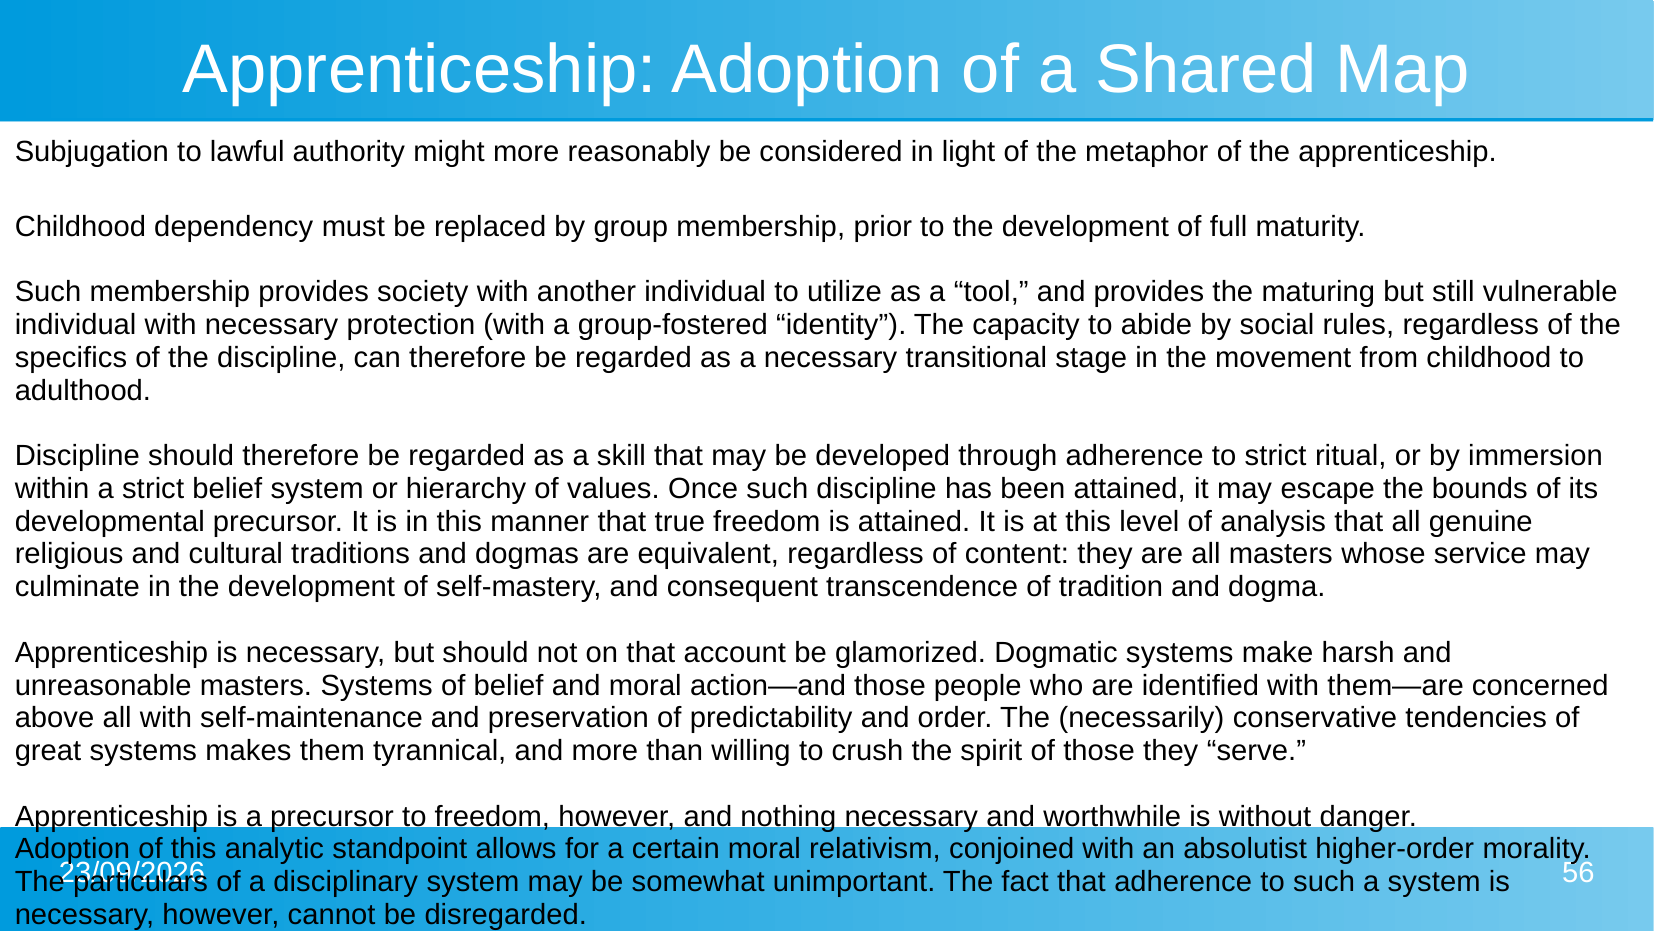

# Apprenticeship: Adoption of a Shared Map
Subjugation to lawful authority might more reasonably be considered in light of the metaphor of the apprenticeship.
Childhood dependency must be replaced by group membership, prior to the development of full maturity.
Such membership provides society with another individual to utilize as a “tool,” and provides the maturing but still vulnerable individual with necessary protection (with a group-fostered “identity”). The capacity to abide by social rules, regardless of the specifics of the discipline, can therefore be regarded as a necessary transitional stage in the movement from childhood to adulthood.
Discipline should therefore be regarded as a skill that may be developed through adherence to strict ritual, or by immersion within a strict belief system or hierarchy of values. Once such discipline has been attained, it may escape the bounds of its developmental precursor. It is in this manner that true freedom is attained. It is at this level of analysis that all genuine religious and cultural traditions and dogmas are equivalent, regardless of content: they are all masters whose service may culminate in the development of self-mastery, and consequent transcendence of tradition and dogma.
Apprenticeship is necessary, but should not on that account be glamorized. Dogmatic systems make harsh and unreasonable masters. Systems of belief and moral action—and those people who are identified with them—are concerned above all with self-maintenance and preservation of predictability and order. The (necessarily) conservative tendencies of great systems makes them tyrannical, and more than willing to crush the spirit of those they “serve.”
Apprenticeship is a precursor to freedom, however, and nothing necessary and worthwhile is without danger.
Adoption of this analytic standpoint allows for a certain moral relativism, conjoined with an absolutist higher-order morality. The particulars of a disciplinary system may be somewhat unimportant. The fact that adherence to such a system is necessary, however, cannot be disregarded.
56